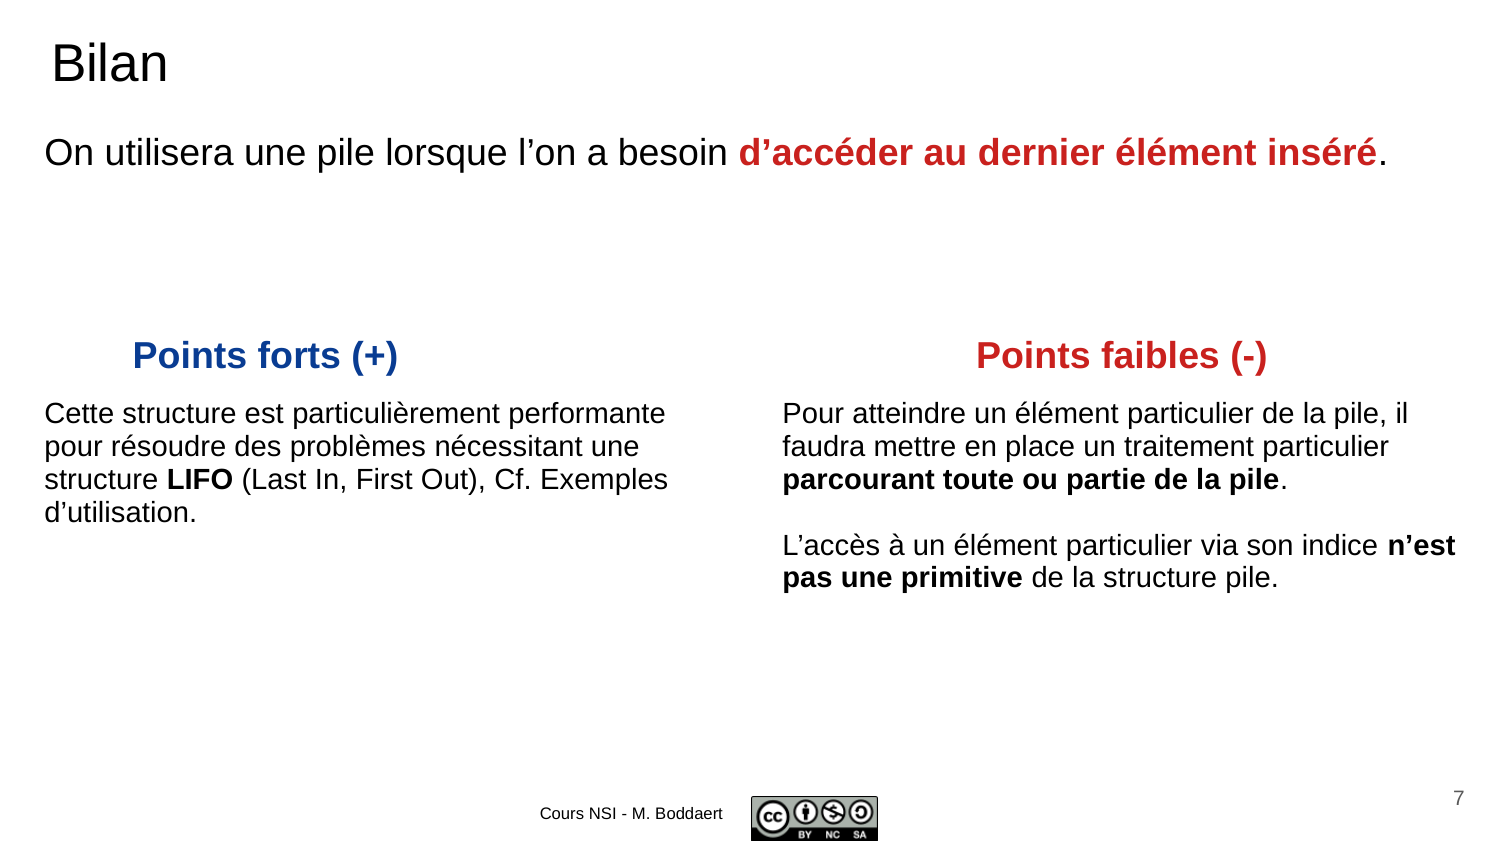

# Bilan
On utilisera une pile lorsque l’on a besoin d’accéder au dernier élément inséré.
Points forts (+)
Points faibles (-)
Cette structure est particulièrement performante pour résoudre des problèmes nécessitant une structure LIFO (Last In, First Out), Cf. Exemples d’utilisation.
Pour atteindre un élément particulier de la pile, il faudra mettre en place un traitement particulier parcourant toute ou partie de la pile.
L’accès à un élément particulier via son indice n’est pas une primitive de la structure pile.